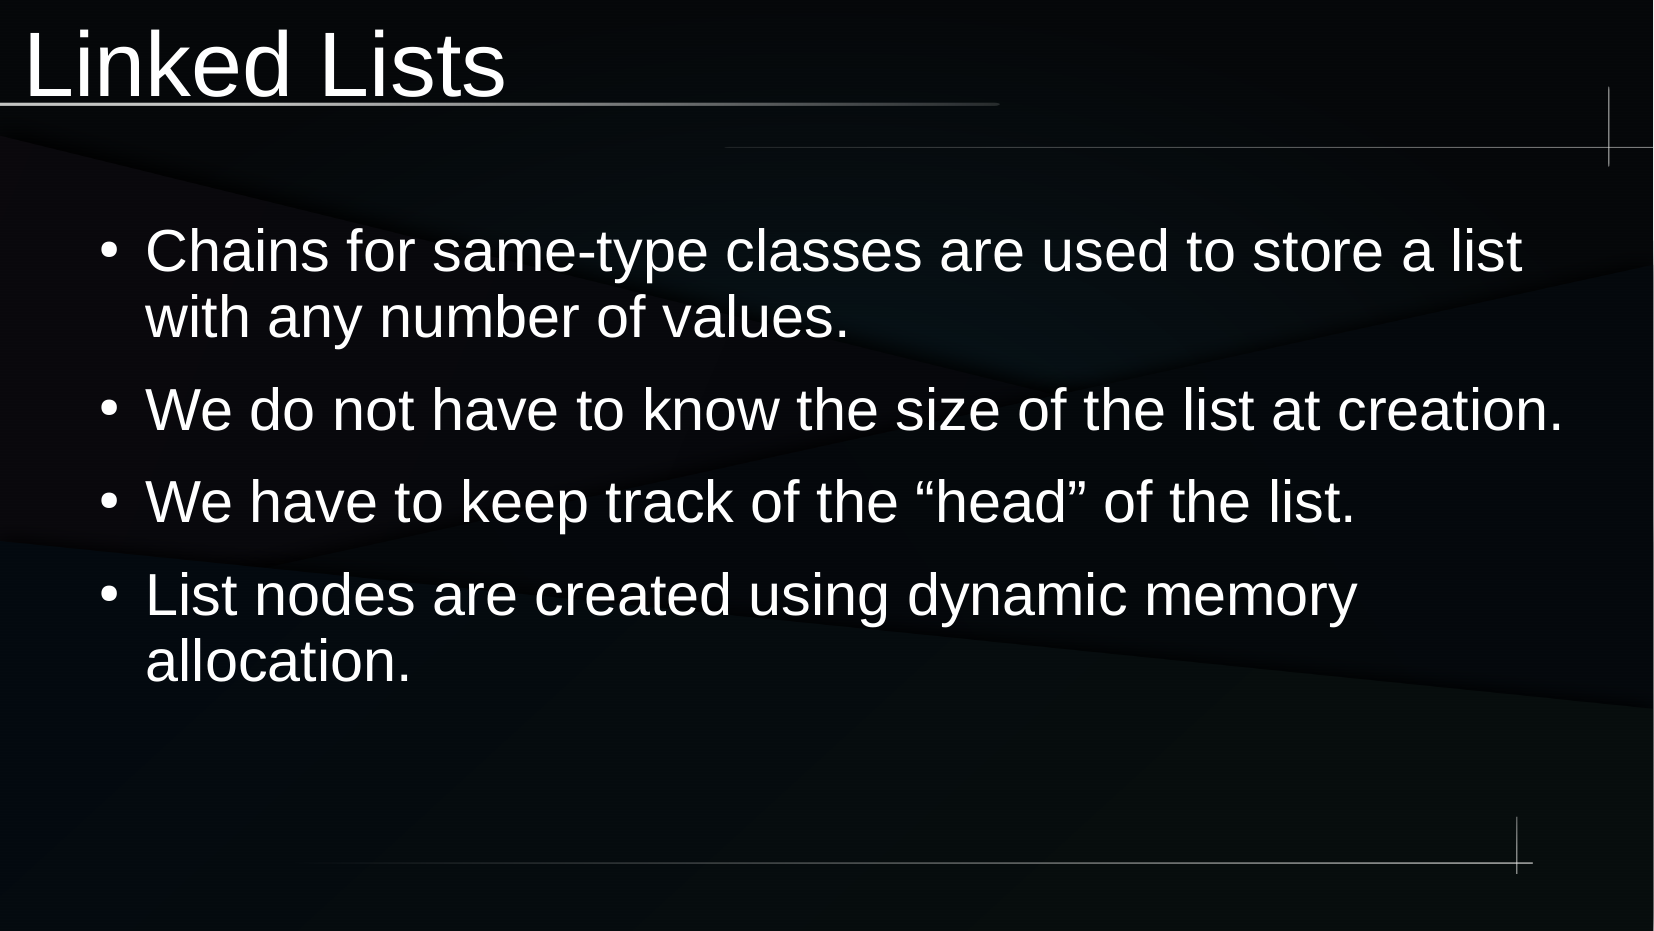

# Linked Lists
Chains for same-type classes are used to store a list with any number of values.
We do not have to know the size of the list at creation.
We have to keep track of the “head” of the list.
List nodes are created using dynamic memory allocation.